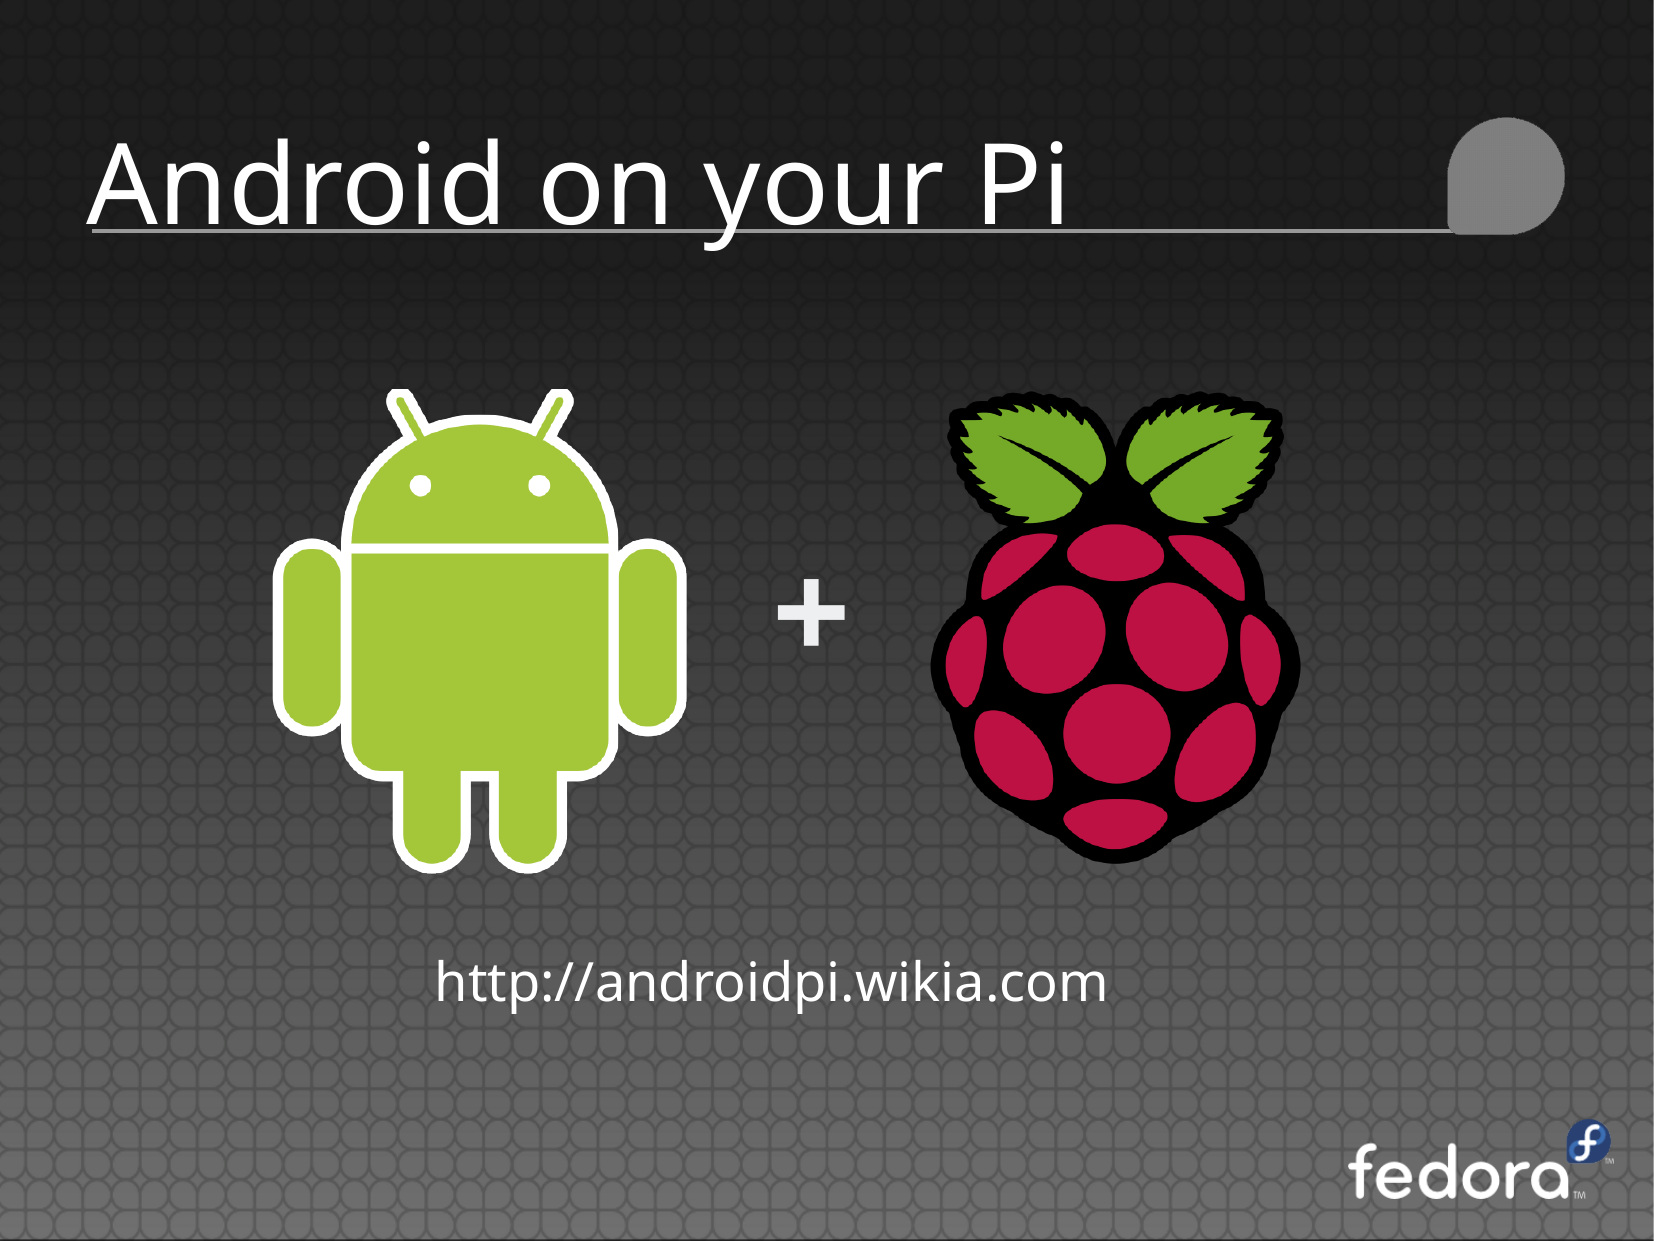

# Android on your Pi
+
http://androidpi.wikia.com